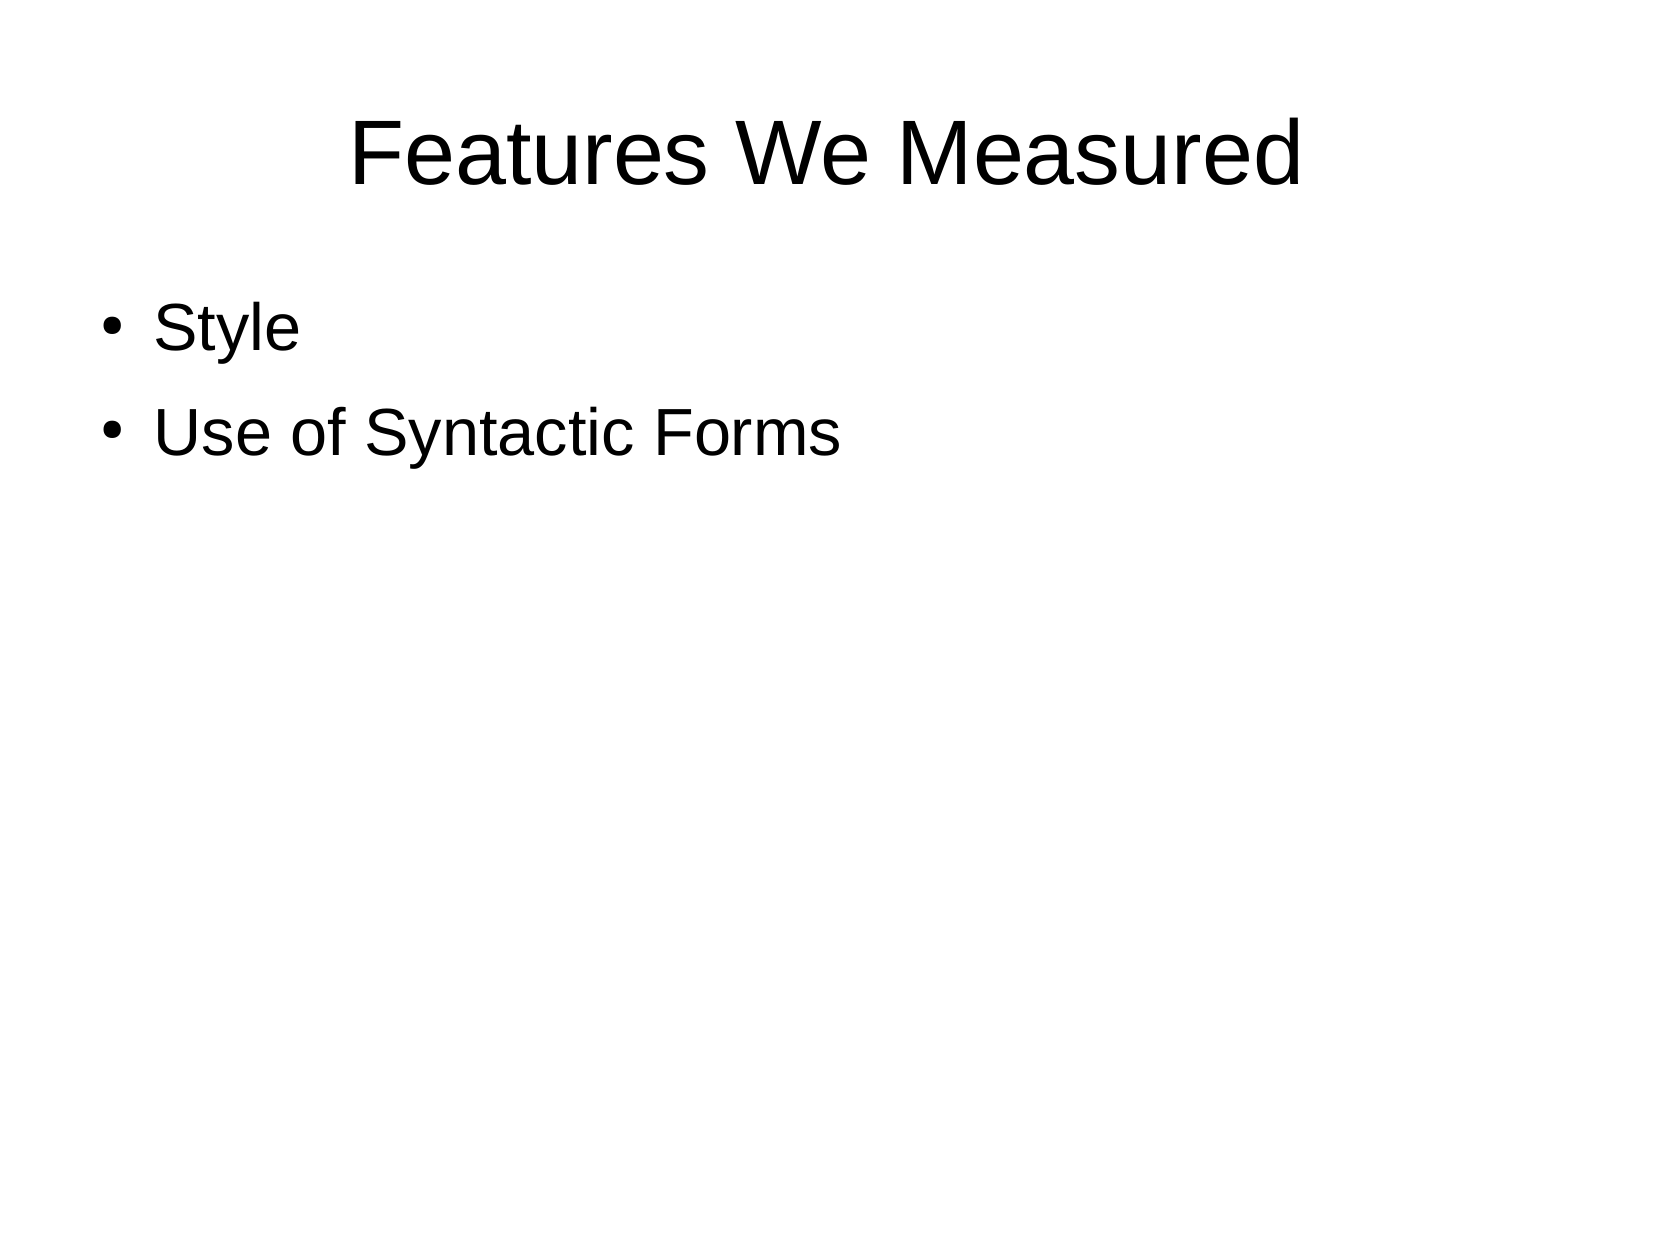

# Features We Measured
Style
Use of Syntactic Forms